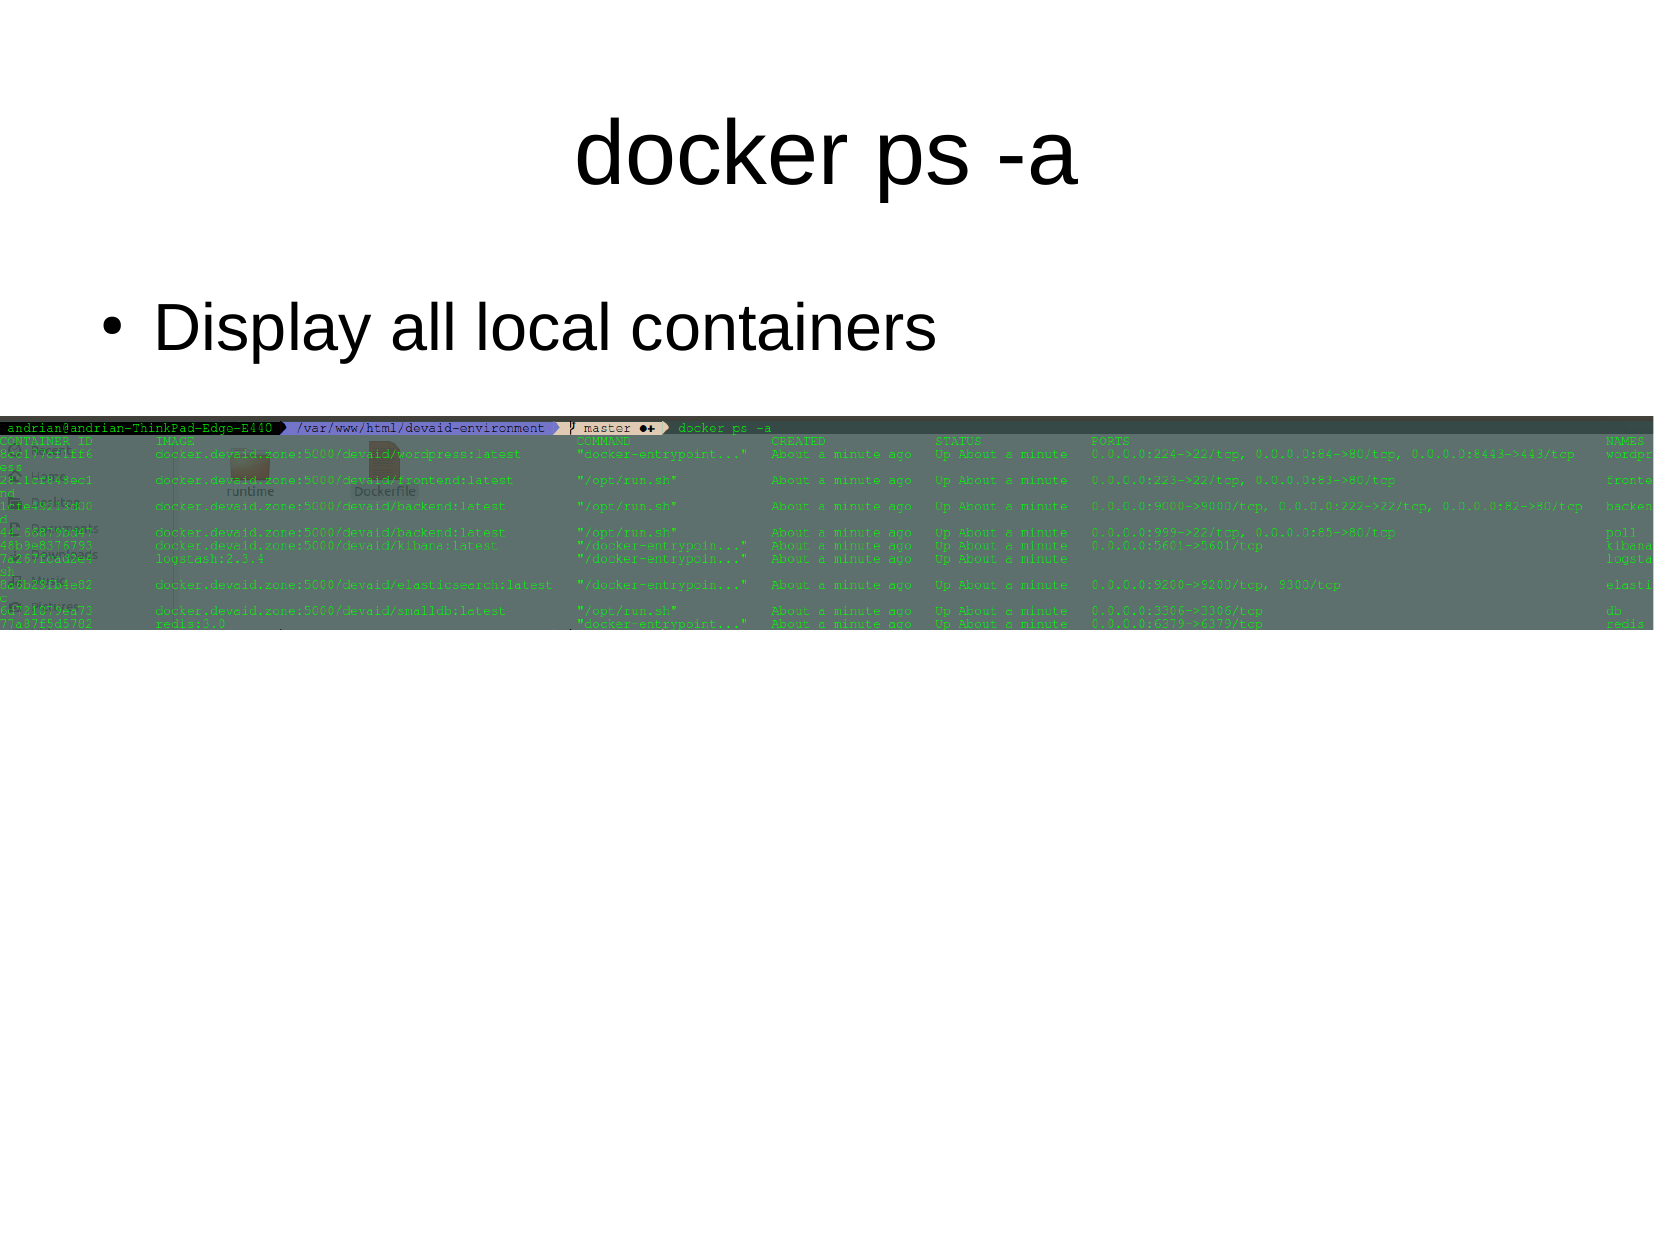

# docker ps -a
Display all local containers